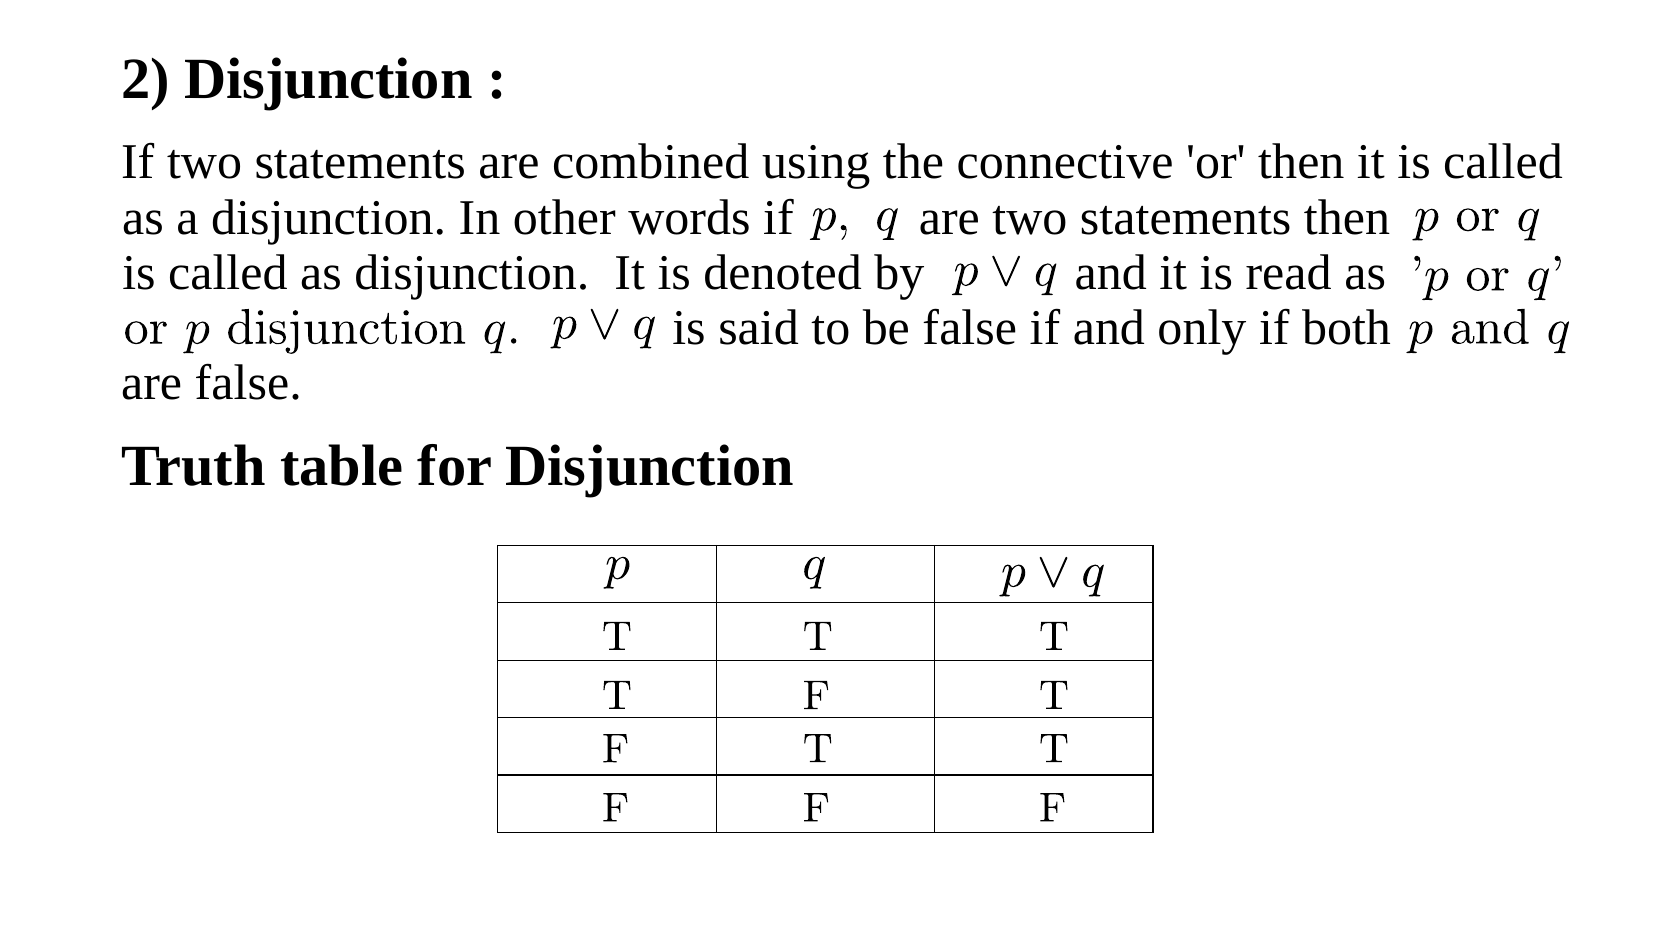

# 2) Disjunction :
	If two statements are combined using the connective 'or' then it is called as a disjunction. In other words if are two statements then
 is called as disjunction. It is denoted by and it is read as
 is said to be false if and only if both
	are false.
	Truth table for Disjunction
| | | |
| --- | --- | --- |
| | | |
| | | |
| | | |
| | | |